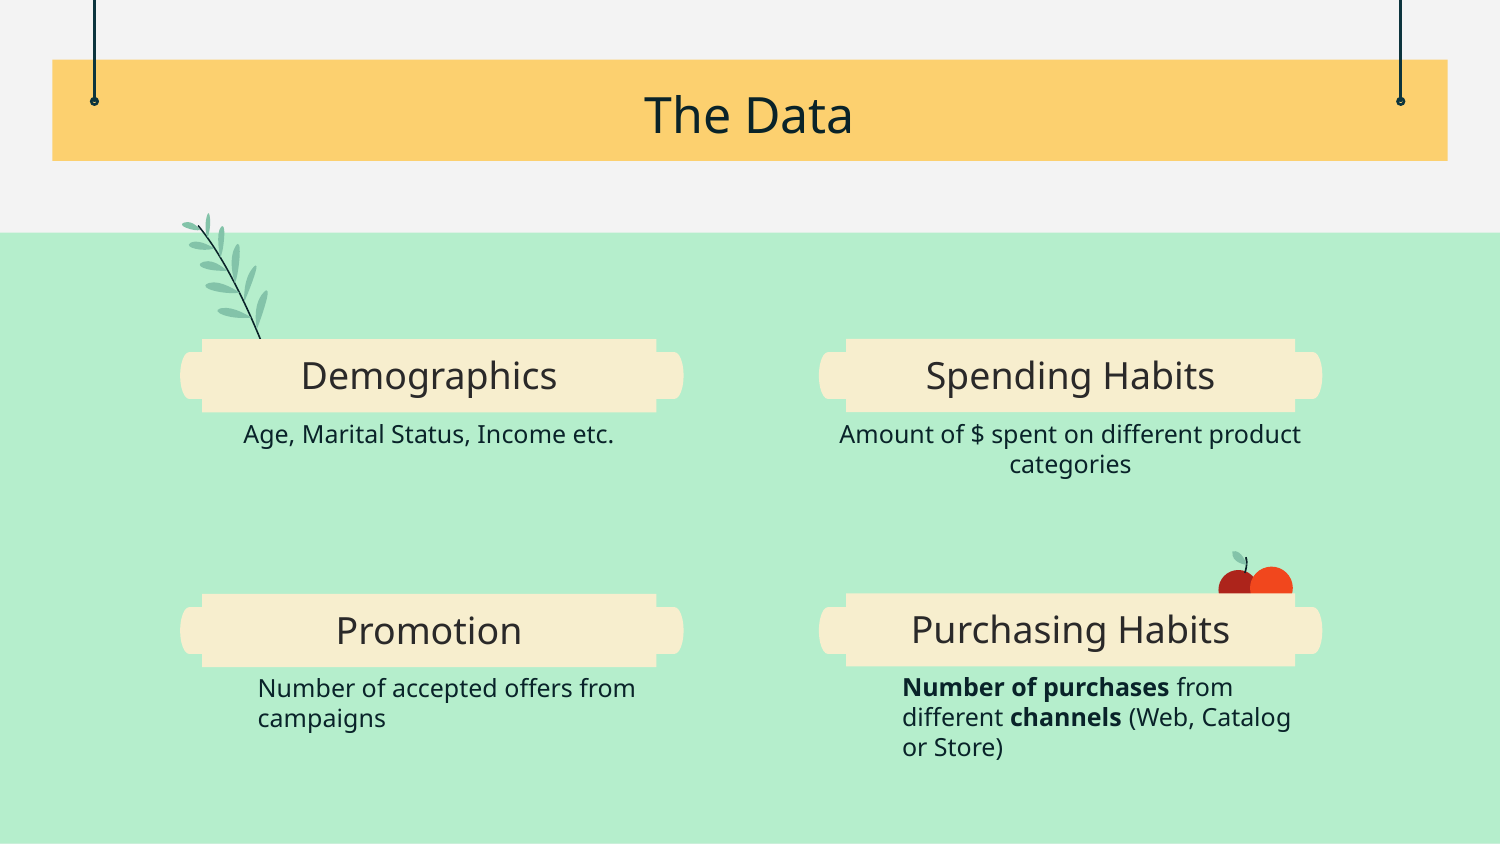

The Data
Spending Habits
# Demographics
Amount of $ spent on different product categories
Age, Marital Status, Income etc.
Purchasing Habits
Promotion
Number of purchases from different channels (Web, Catalog or Store)
Number of accepted offers from campaigns